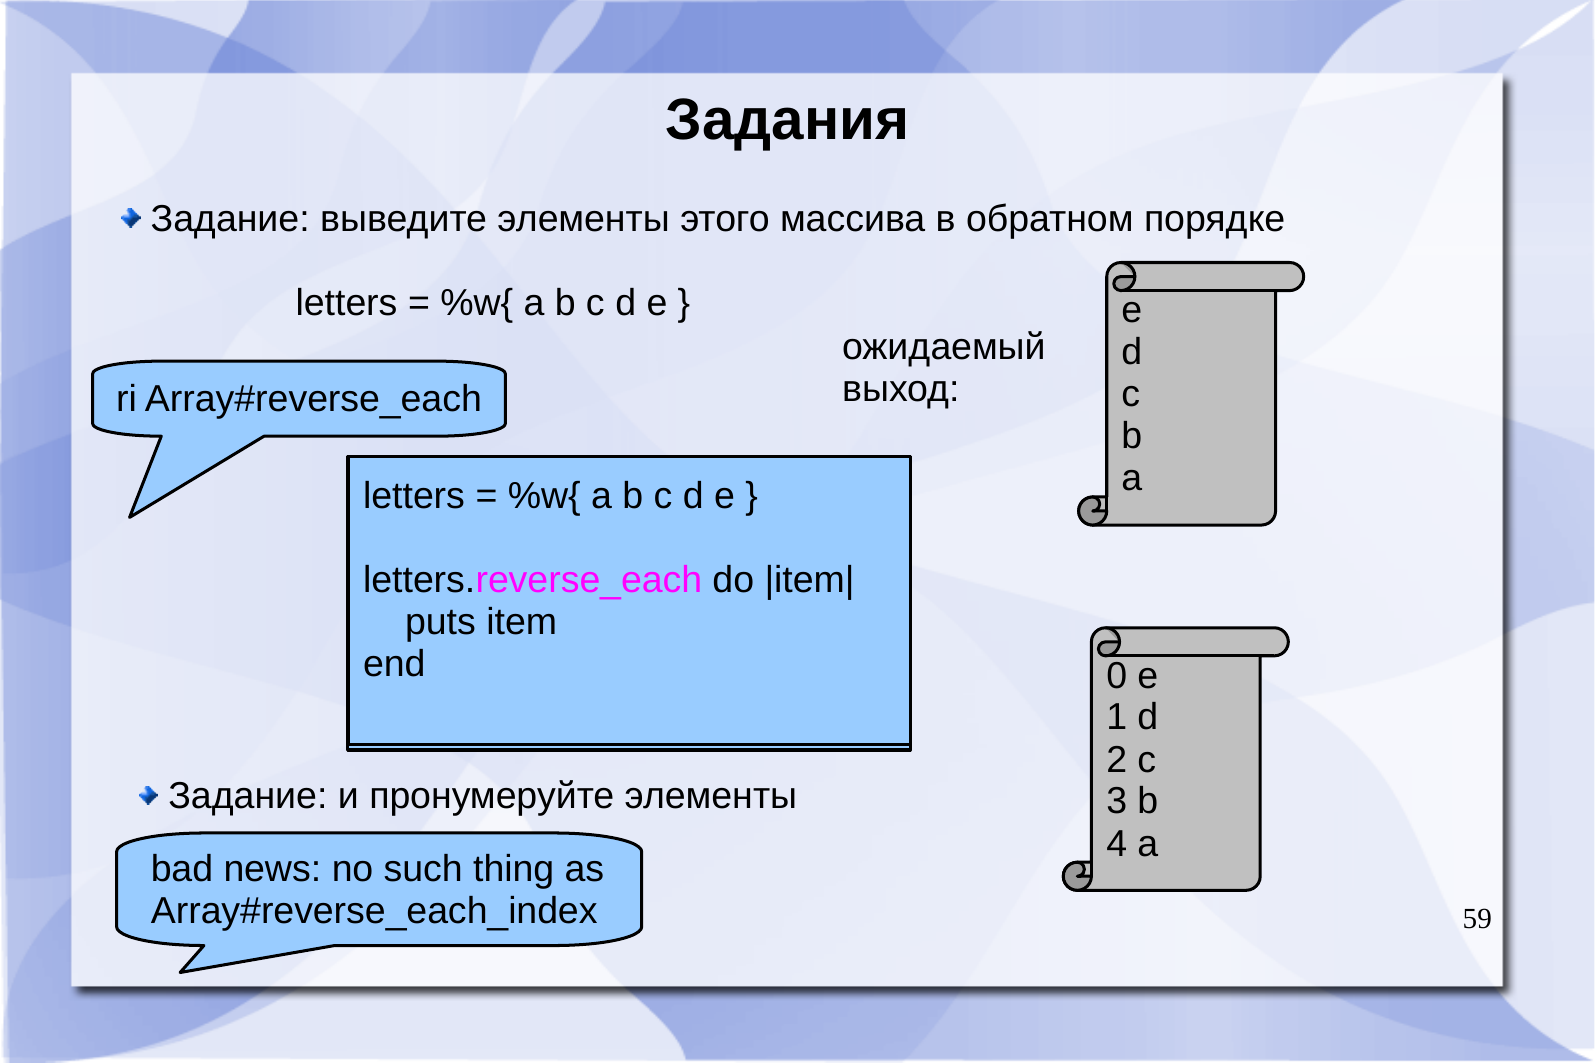

# Задания
 Задание: выведите элементы этого массива в обратном порядке
e
d
c
b
a
letters = %w{ a b c d e }
ожидаемый
выход:
ri Array#reverse_each
letters = %w{ a b c d e }
num = 0
letters.reverse_each do |item|
 puts num.to_s + ' ' + item
 num += 1
end
letters = %w{ a b c d e }
letters.reverse_each do |item|
 puts item
end
0 e
1 d
2 c
3 b
4 a
 Задание: и пронумеруйте элементы
bad news: no such thing as
Array#reverse_each_index
59